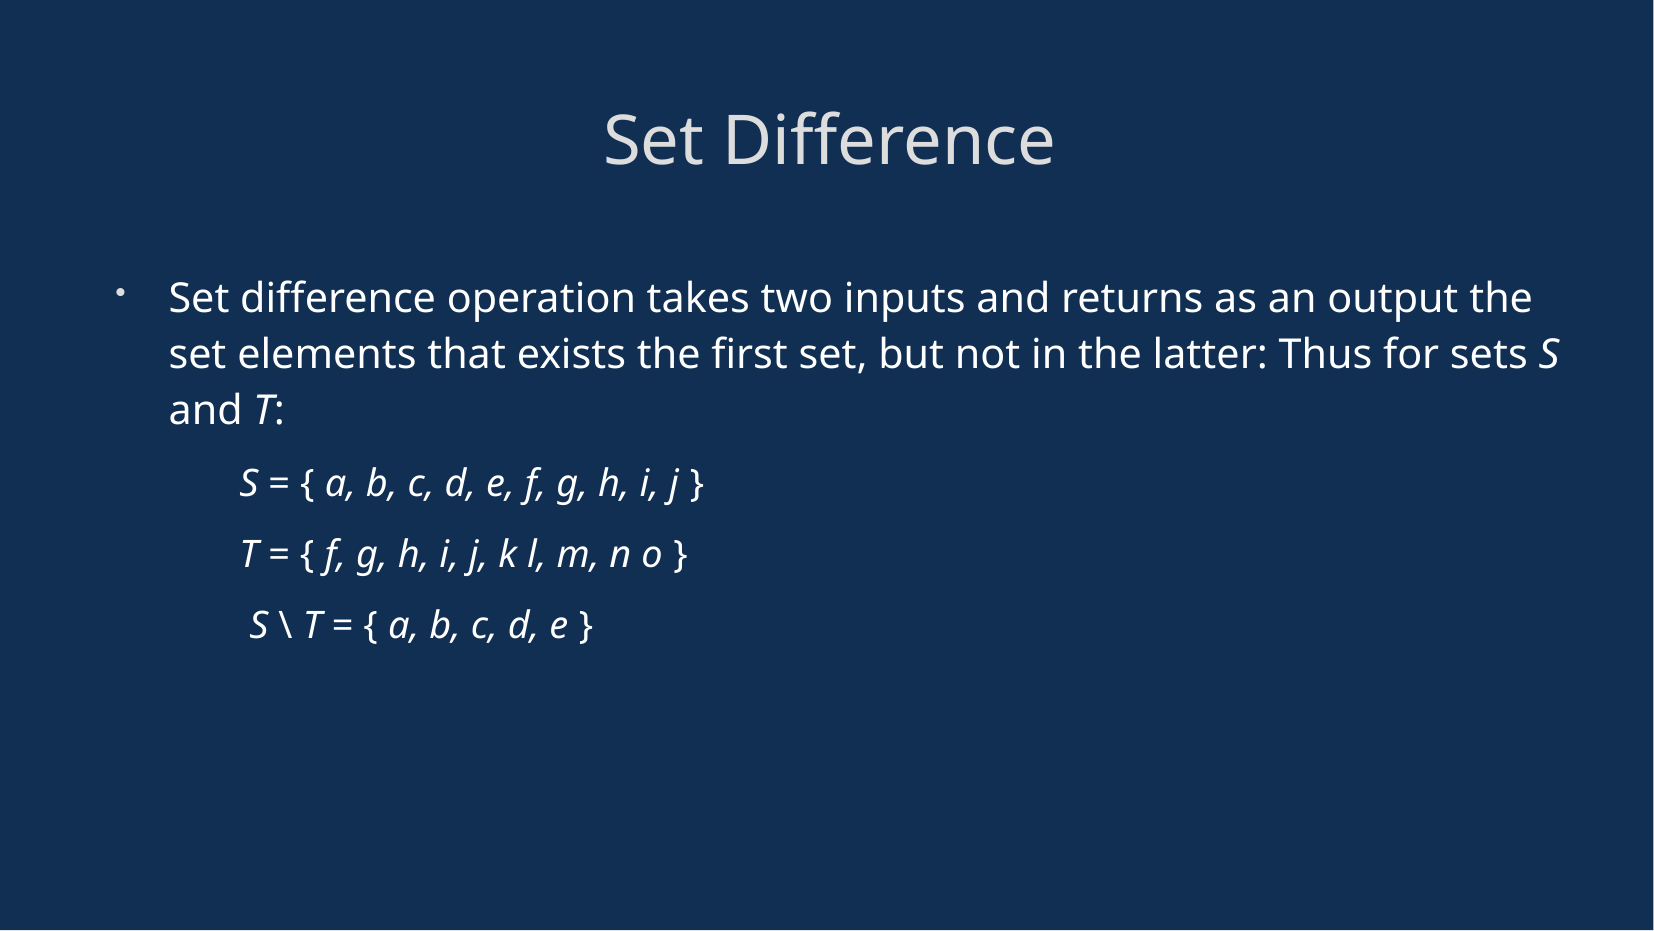

# Set Difference
Set difference operation takes two inputs and returns as an output the set elements that exists the first set, but not in the latter: Thus for sets S and T:
S = { a, b, c, d, e, f, g, h, i, j }
T = { f, g, h, i, j, k l, m, n o }
 S \ T = { a, b, c, d, e }